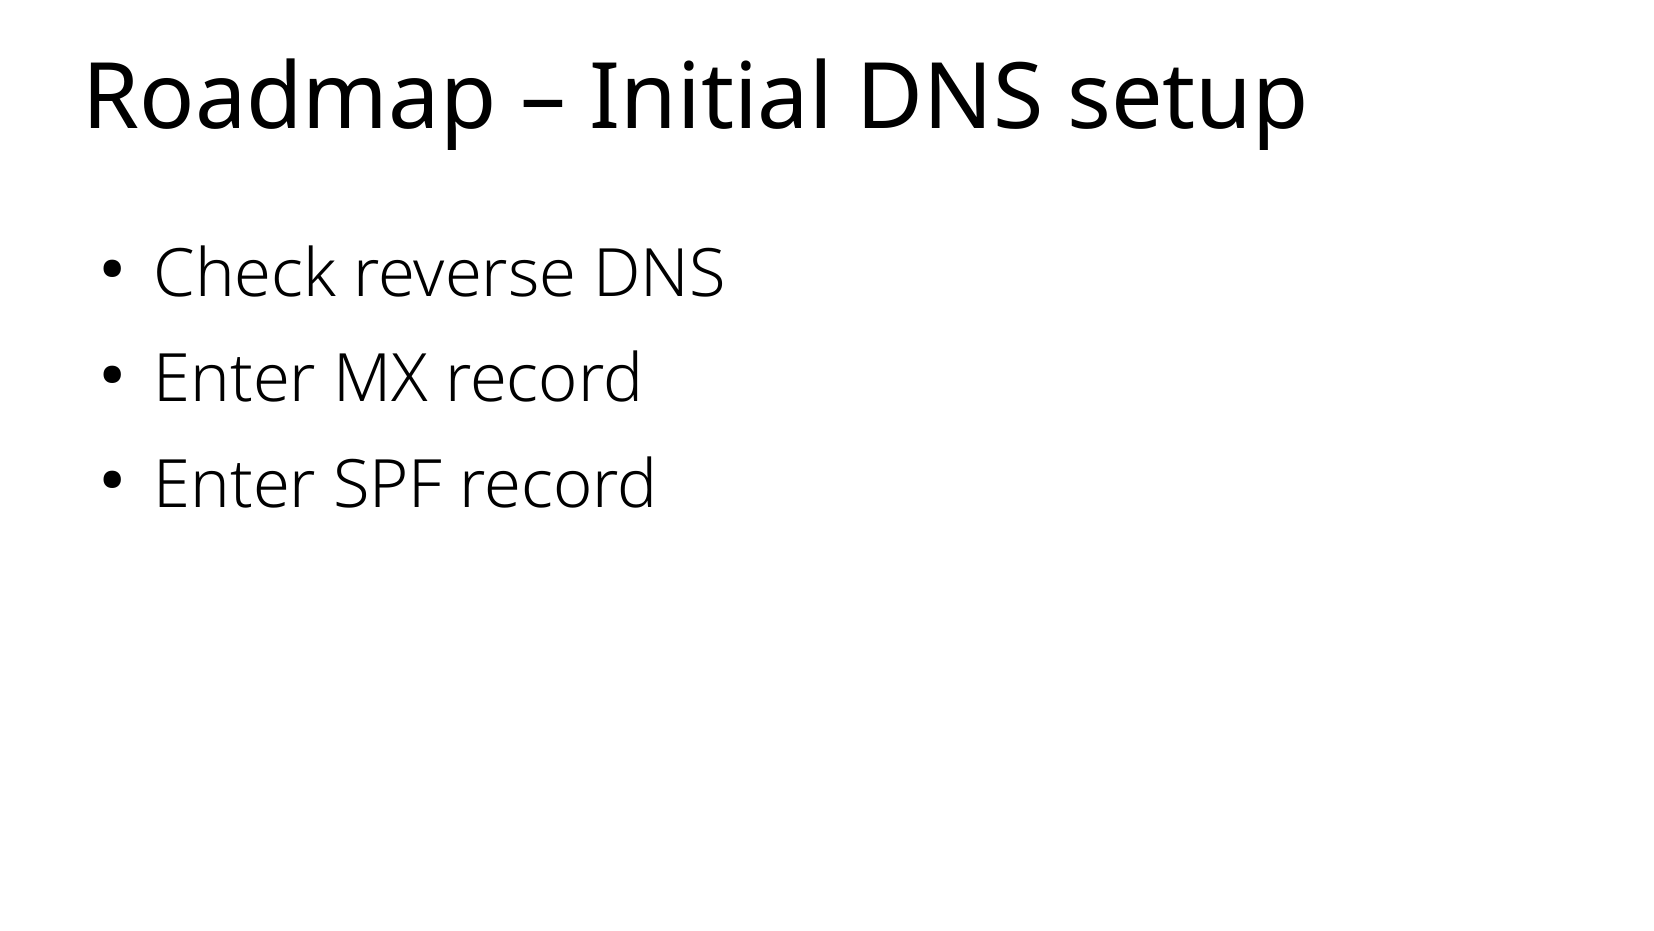

# Roadmap – Initial DNS setup
Check reverse DNS
Enter MX record
Enter SPF record